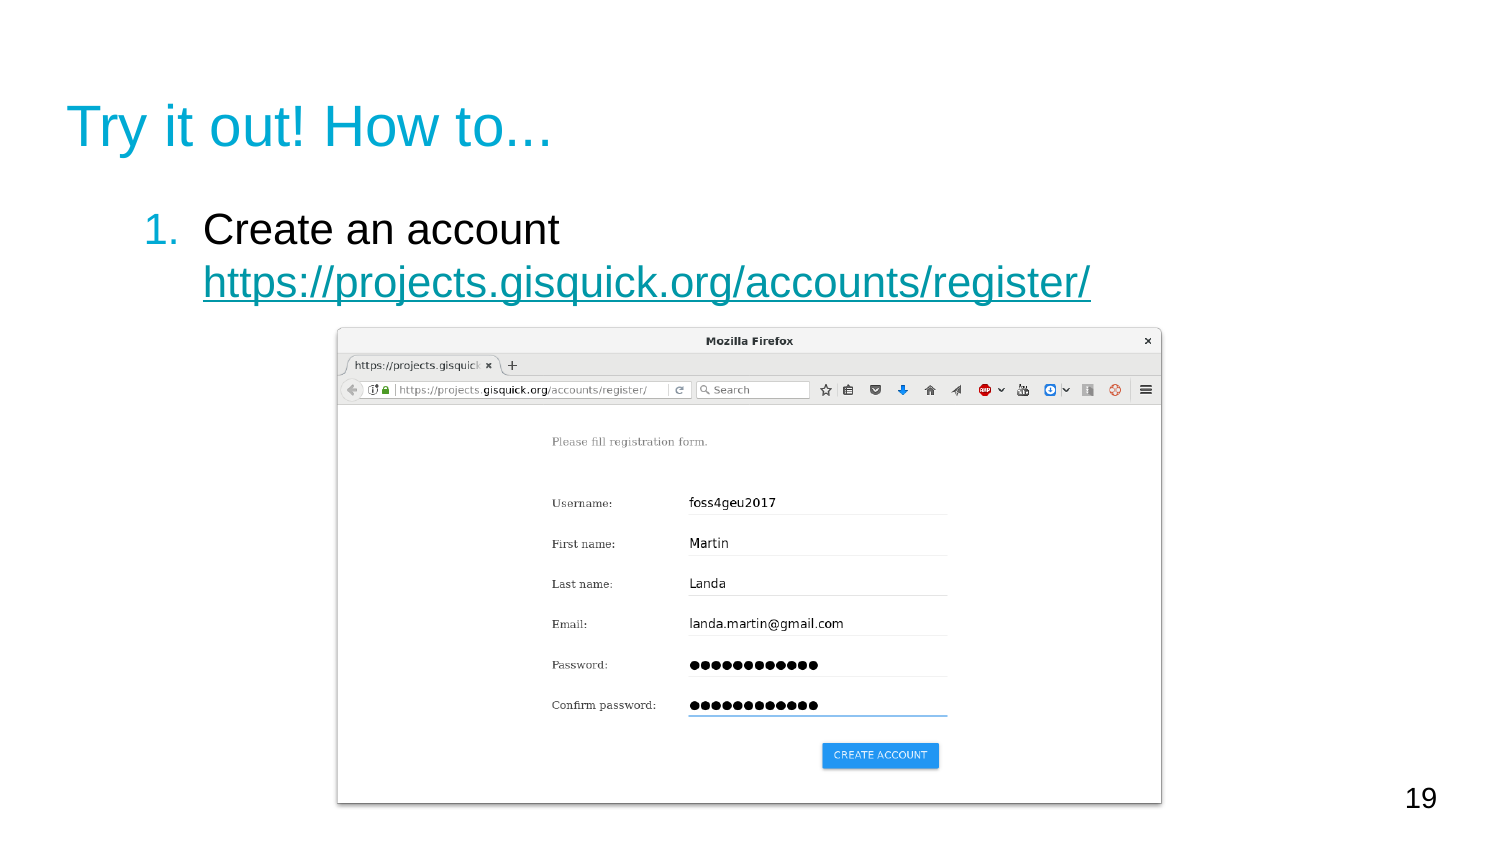

# Try it out! How to...
Create an account https://projects.gisquick.org/accounts/register/